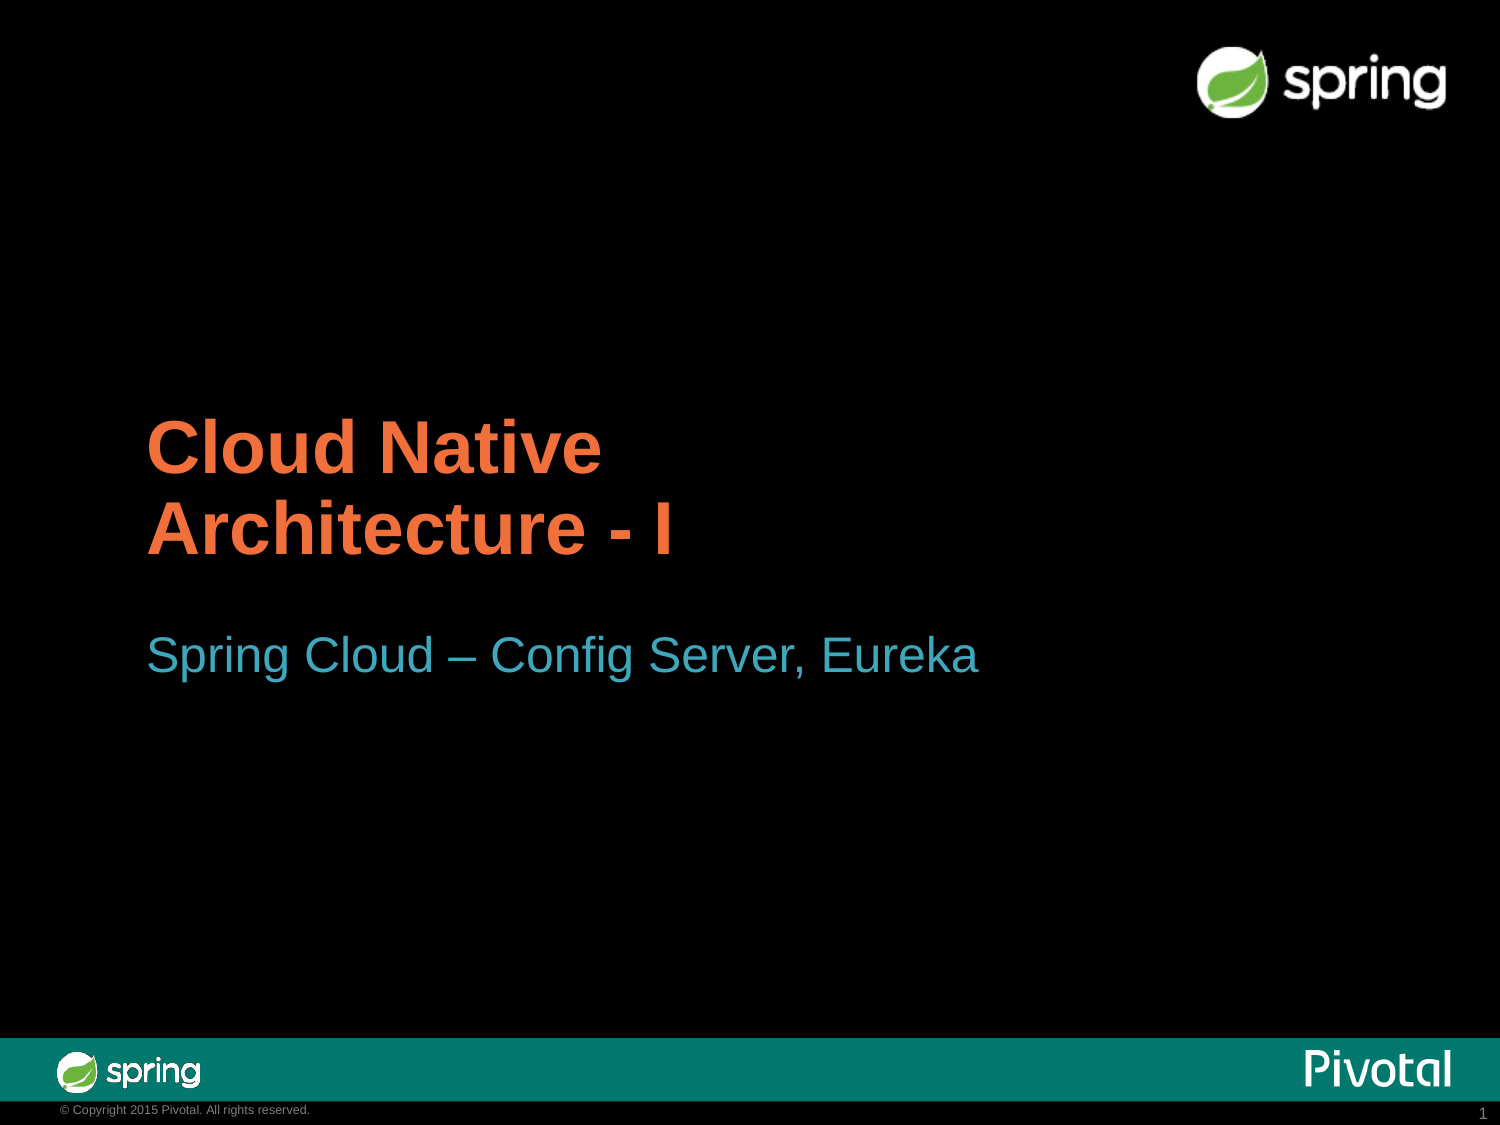

# Cloud Native Architecture - I
Spring Cloud – Config Server, Eureka